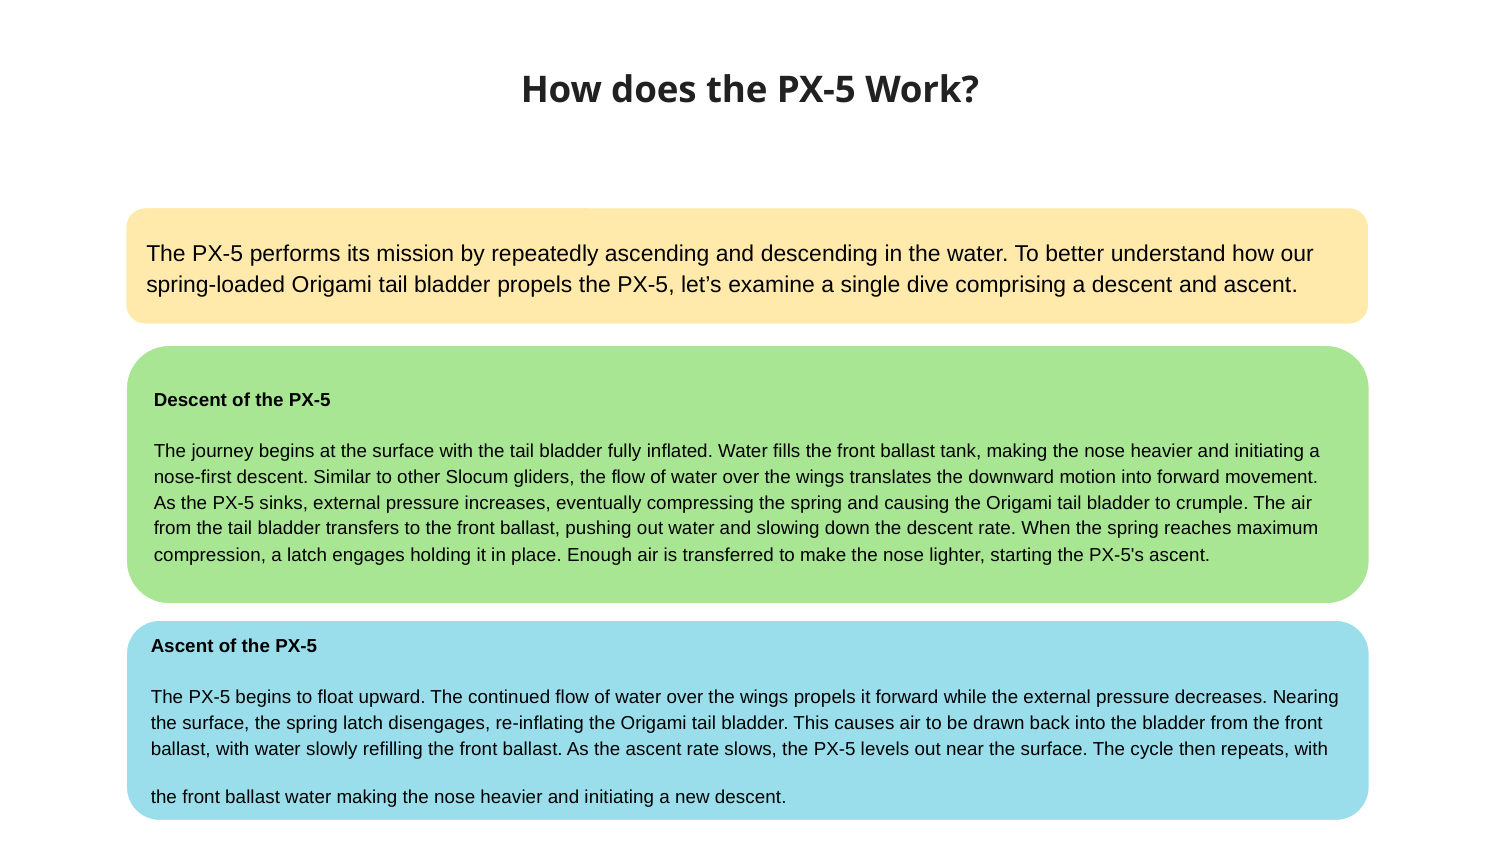

# How does the PX-5 Work?
The PX-5 performs its mission by repeatedly ascending and descending in the water. To better understand how our spring-loaded Origami tail bladder propels the PX-5, let’s examine a single dive comprising a descent and ascent.
Descent of the PX-5
The journey begins at the surface with the tail bladder fully inflated. Water fills the front ballast tank, making the nose heavier and initiating a nose-first descent. Similar to other Slocum gliders, the flow of water over the wings translates the downward motion into forward movement. As the PX-5 sinks, external pressure increases, eventually compressing the spring and causing the Origami tail bladder to crumple. The air from the tail bladder transfers to the front ballast, pushing out water and slowing down the descent rate. When the spring reaches maximum compression, a latch engages holding it in place. Enough air is transferred to make the nose lighter, starting the PX-5's ascent.
Ascent of the PX-5
The PX-5 begins to float upward. The continued flow of water over the wings propels it forward while the external pressure decreases. Nearing the surface, the spring latch disengages, re-inflating the Origami tail bladder. This causes air to be drawn back into the bladder from the front ballast, with water slowly refilling the front ballast. As the ascent rate slows, the PX-5 levels out near the surface. The cycle then repeats, with the front ballast water making the nose heavier and initiating a new descent.